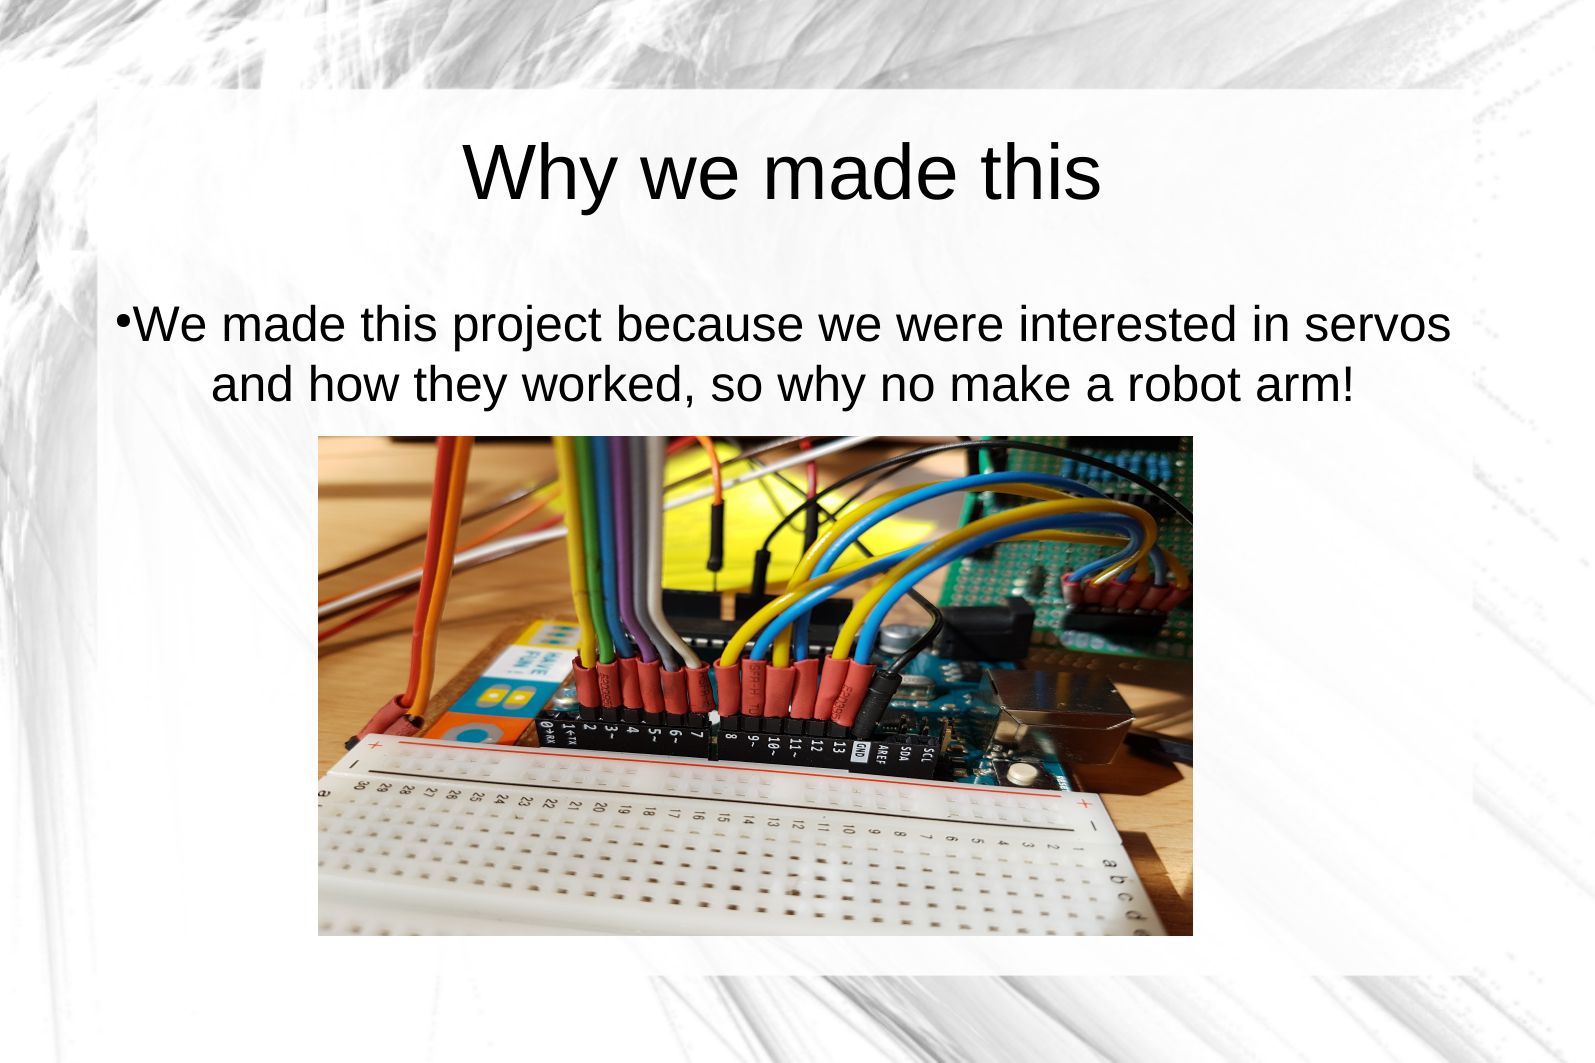

We made this project because we were interested in servos and how they worked, so why no make a robot arm!
# Why we made this